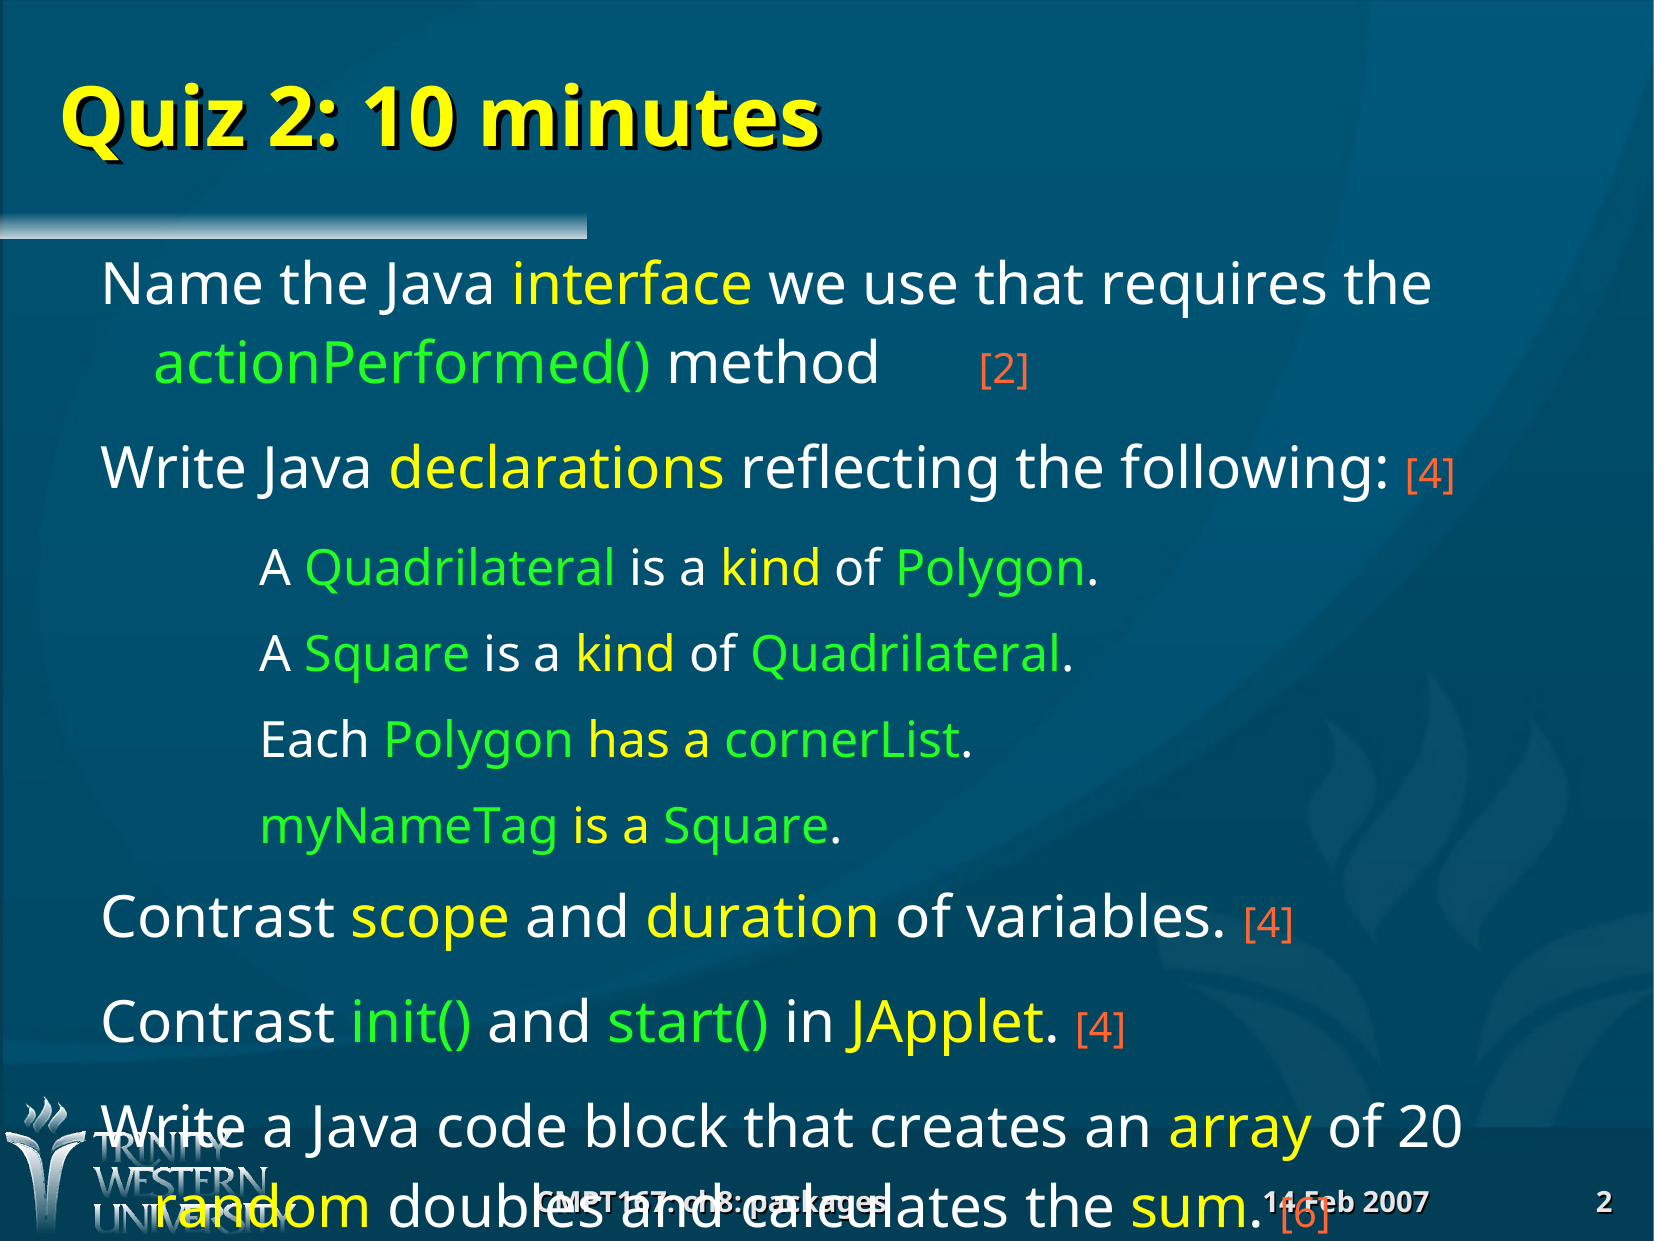

# Quiz 2: 10 minutes
Name the Java interface we use that requires the actionPerformed() method		[2]
Write Java declarations reflecting the following: [4]
A Quadrilateral is a kind of Polygon.
A Square is a kind of Quadrilateral.
Each Polygon has a cornerList.
myNameTag is a Square.
Contrast scope and duration of variables. [4]
Contrast init() and start() in JApplet. [4]
Write a Java code block that creates an array of 20 random doubles and calculates the sum. [6]
CMPT167: ch8: packages
14 Feb 2007
2